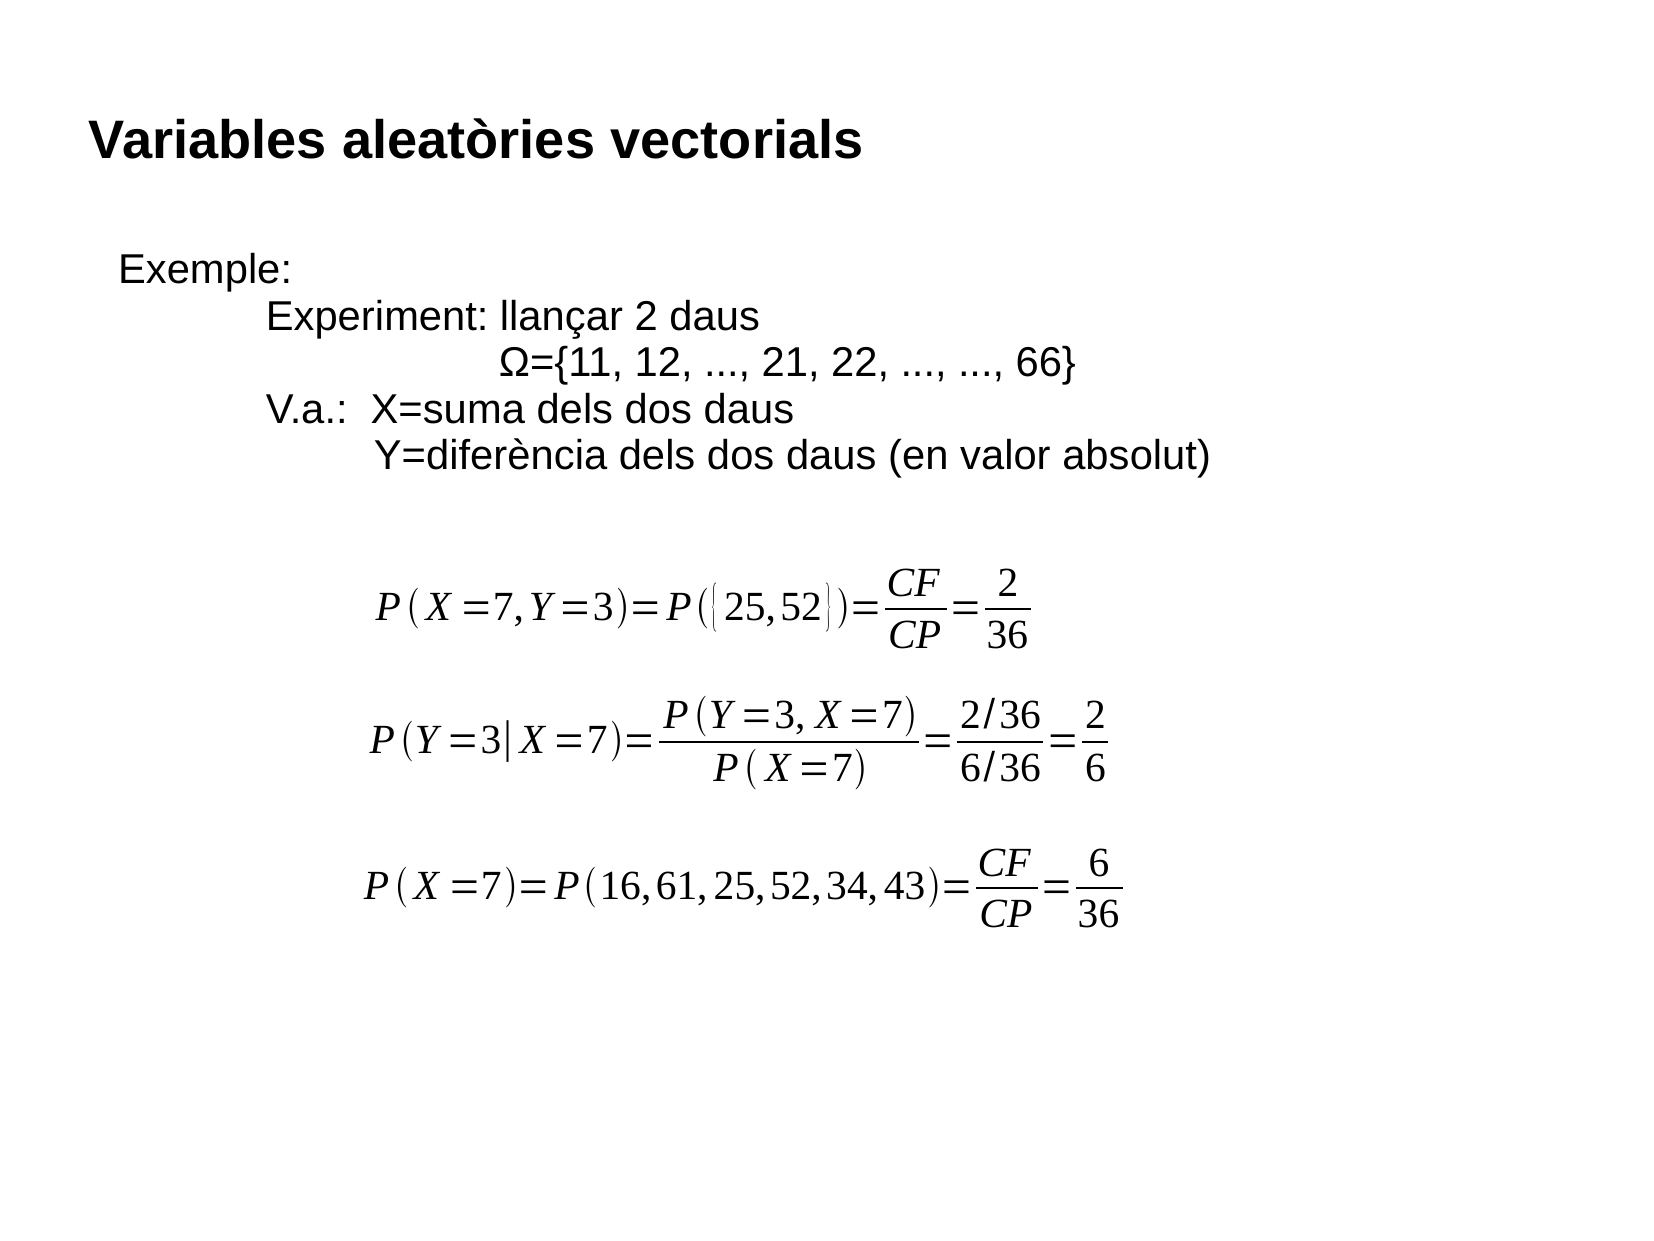

Exemple:
			Experiment: llançar 2 daus
						 Ω={11, 12, ..., 21, 22, ..., ..., 66}
			V.a.: X=suma dels dos daus
				 Y=diferència dels dos daus (en valor absolut)
Variables aleatòries vectorials